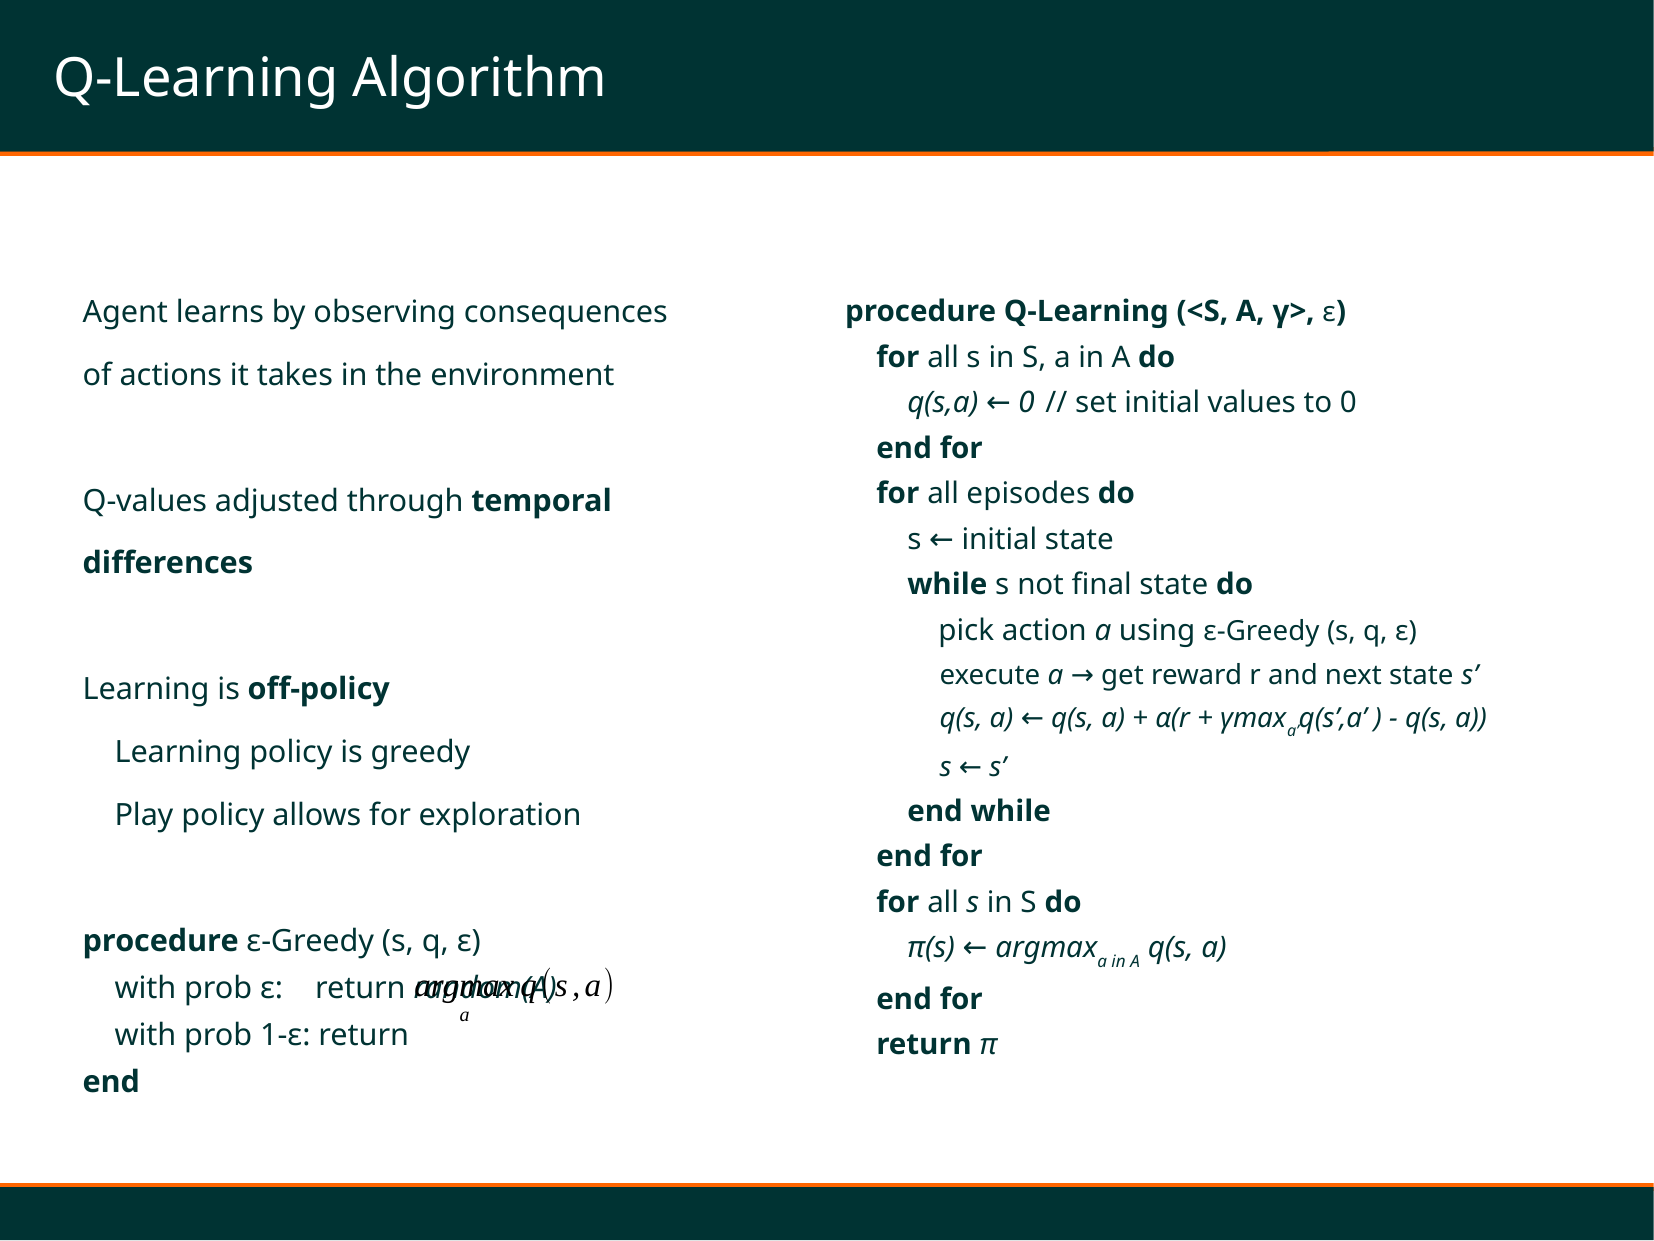

# Q-Learning Algorithm
Agent learns by observing consequences
of actions it takes in the environment
Q-values adjusted through temporal
differences
Learning is off-policy
 Learning policy is greedy
 Play policy allows for exploration
procedure ε-Greedy (s, q, ε)
 with prob ε: return random(A)
 with prob 1-ε: return
end
procedure Q-Learning (<S, A, γ>, ε)
 for all s in S, a in A do
 q(s,a) ← 0		// set initial values to 0
 end for
 for all episodes do
 s ← initial state
 while s not final state do
 pick action a using ε-Greedy (s, q, ε)
 execute a → get reward r and next state s’
 q(s, a) ← q(s, a) + α(r + γmaxa’q(s’,a’ ) - q(s, a))
 s ← s’
 end while
 end for
 for all s in S do
 π(s) ← argmaxa in A q(s, a)
 end for
 return π